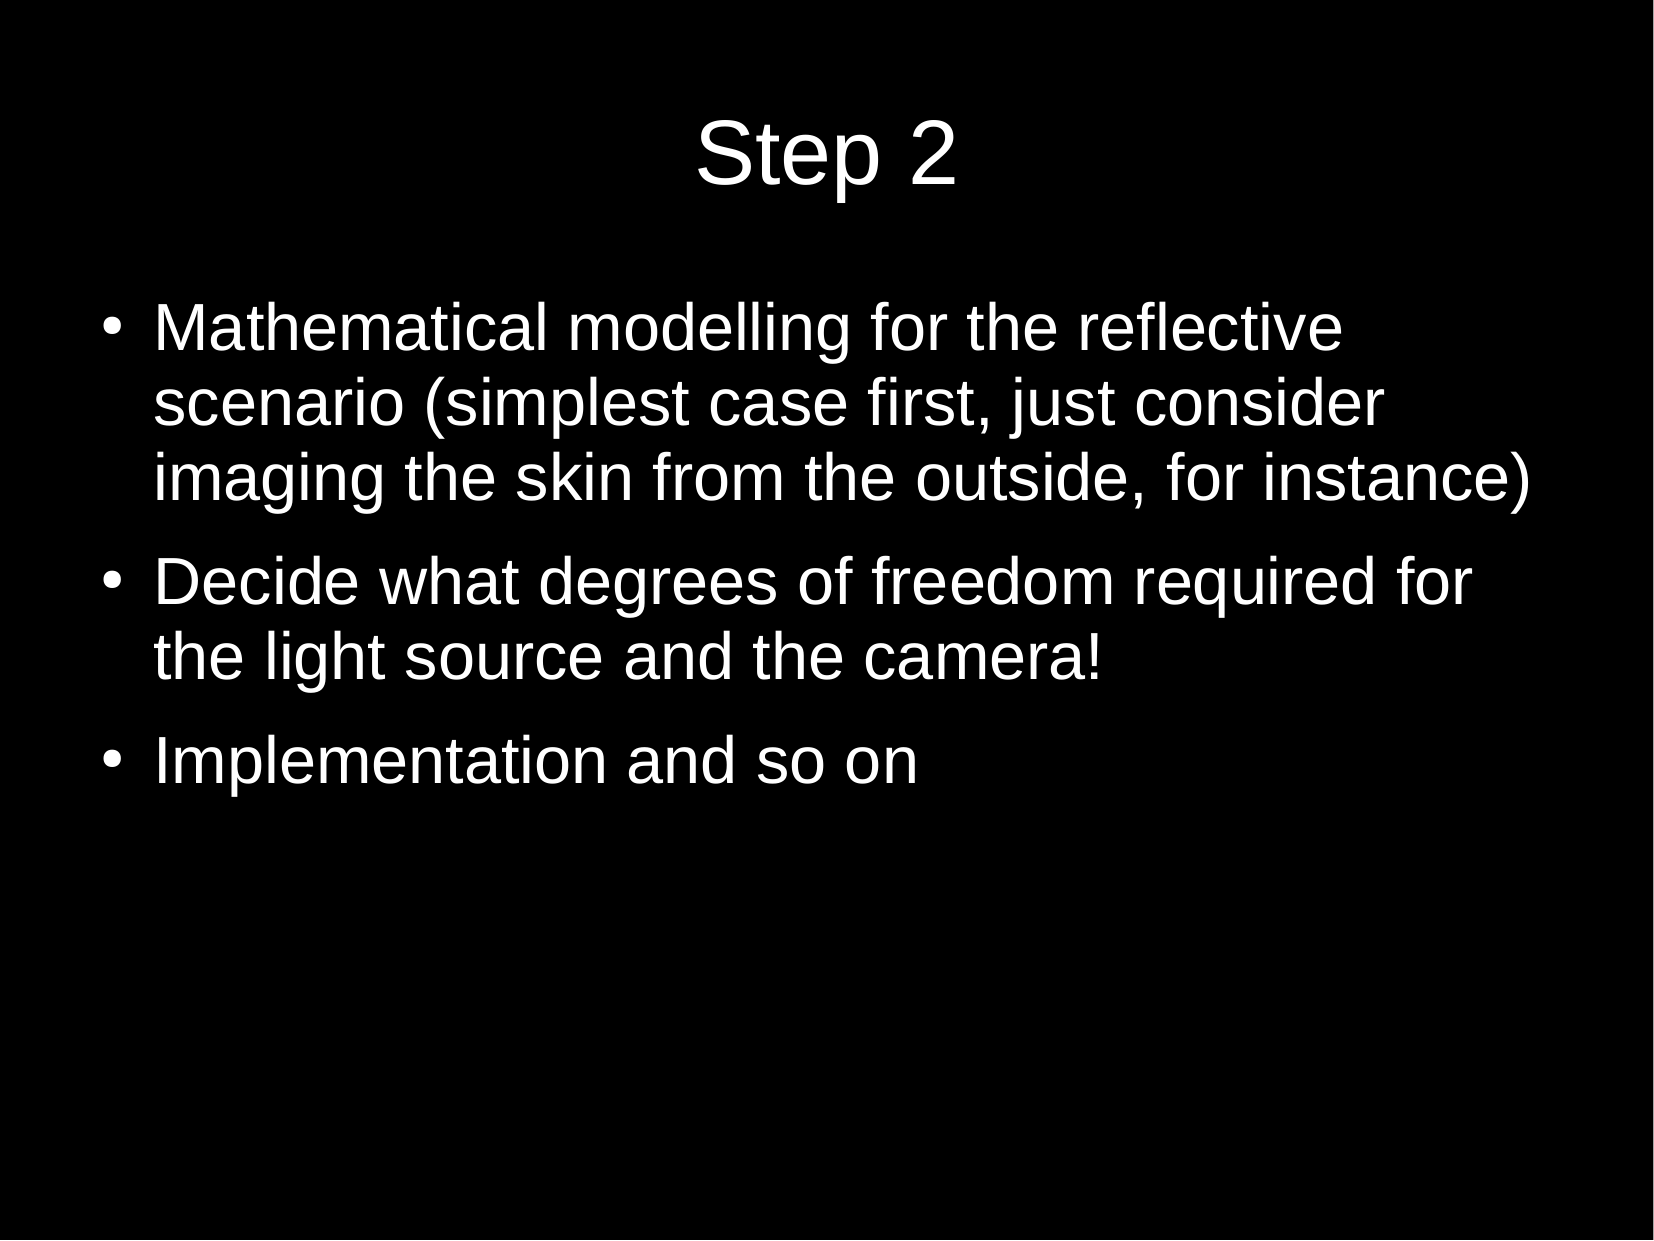

# Step 2
Mathematical modelling for the reflective scenario (simplest case first, just consider imaging the skin from the outside, for instance)
Decide what degrees of freedom required for the light source and the camera!
Implementation and so on